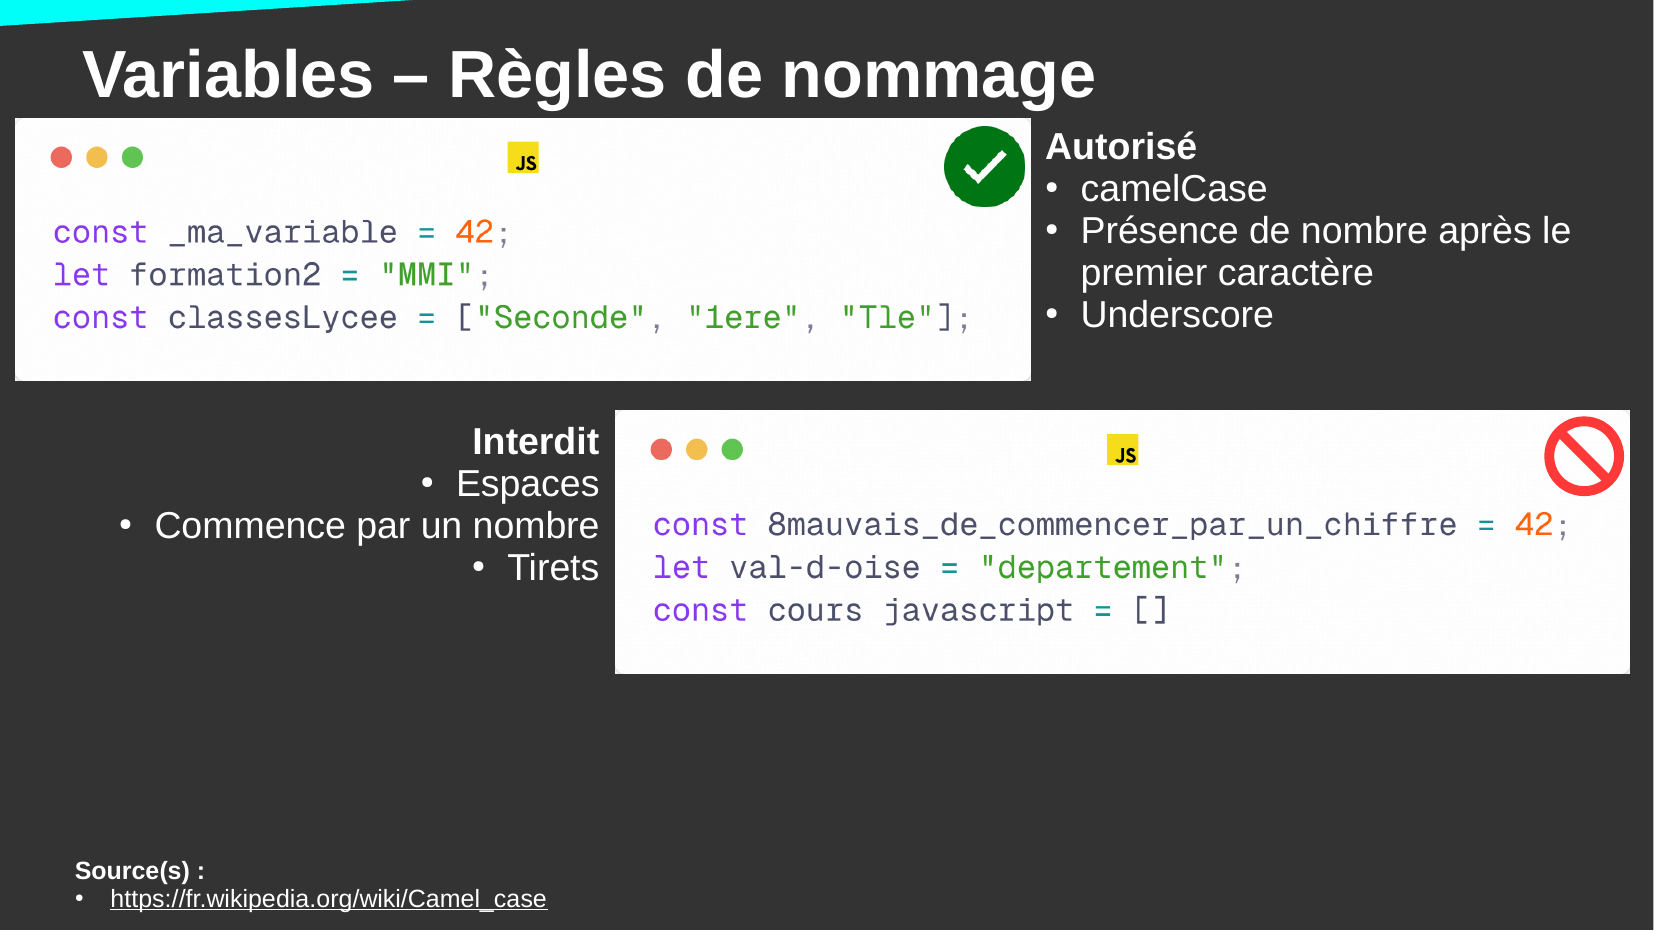

# Variables – Règles de nommage
Autorisé
camelCase
Présence de nombre après le premier caractère
Underscore
Interdit
Espaces
Commence par un nombre
Tirets
Source(s) :
https://fr.wikipedia.org/wiki/Camel_case